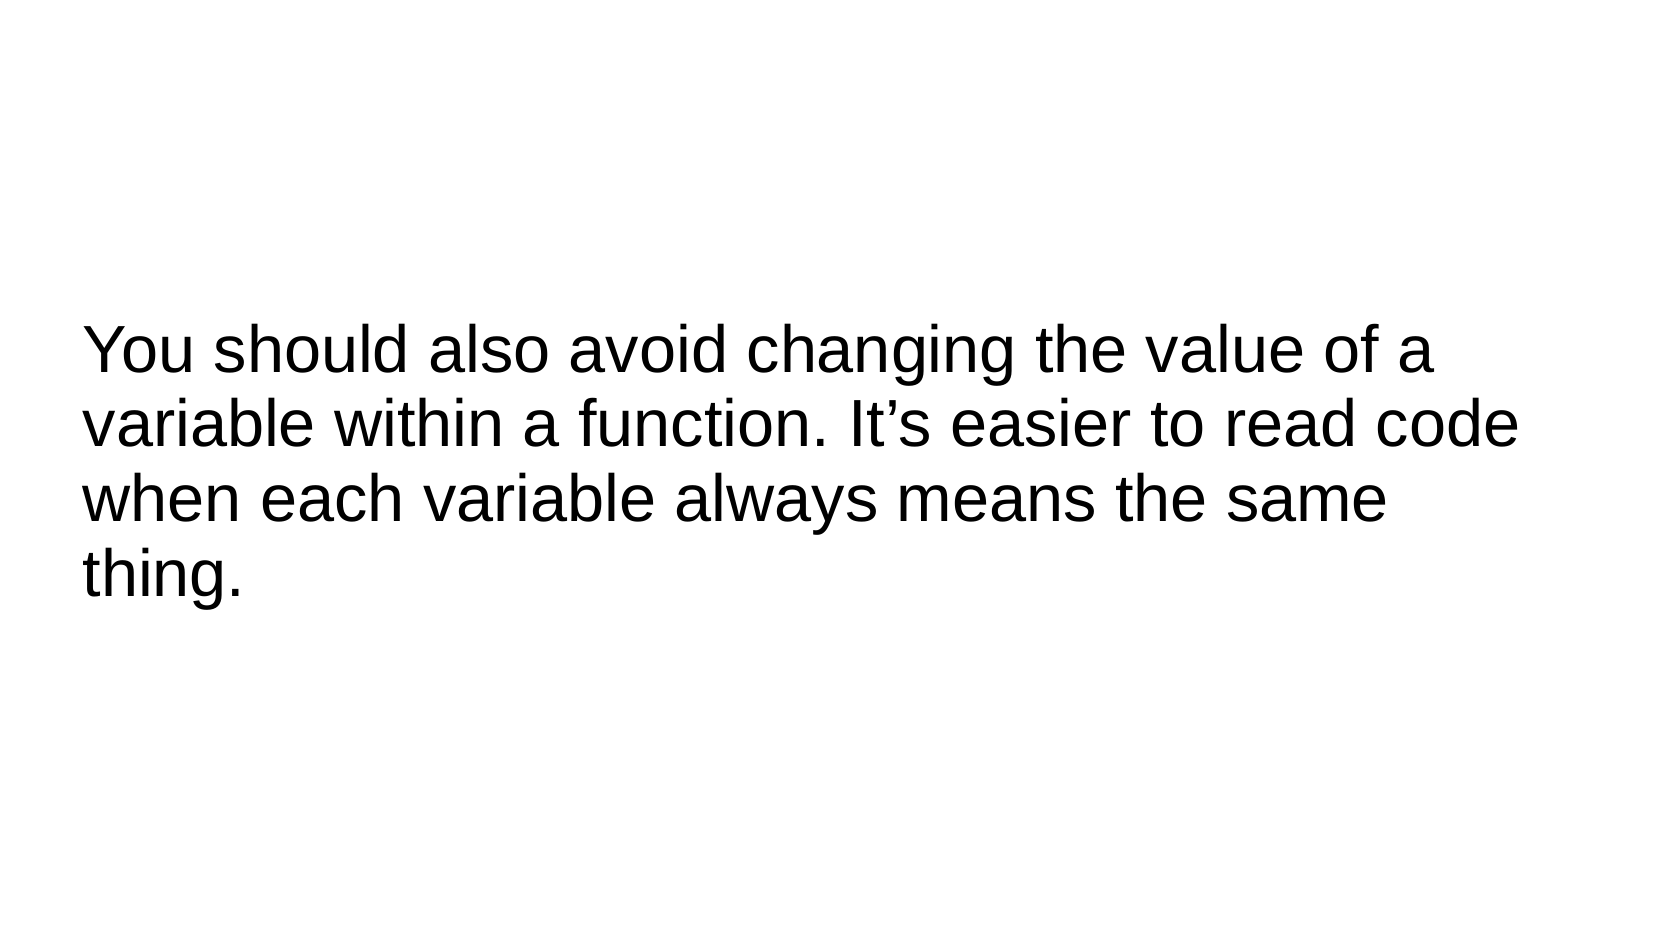

# You should also avoid changing the value of a variable within a function. It’s easier to read code when each variable always means the same thing.